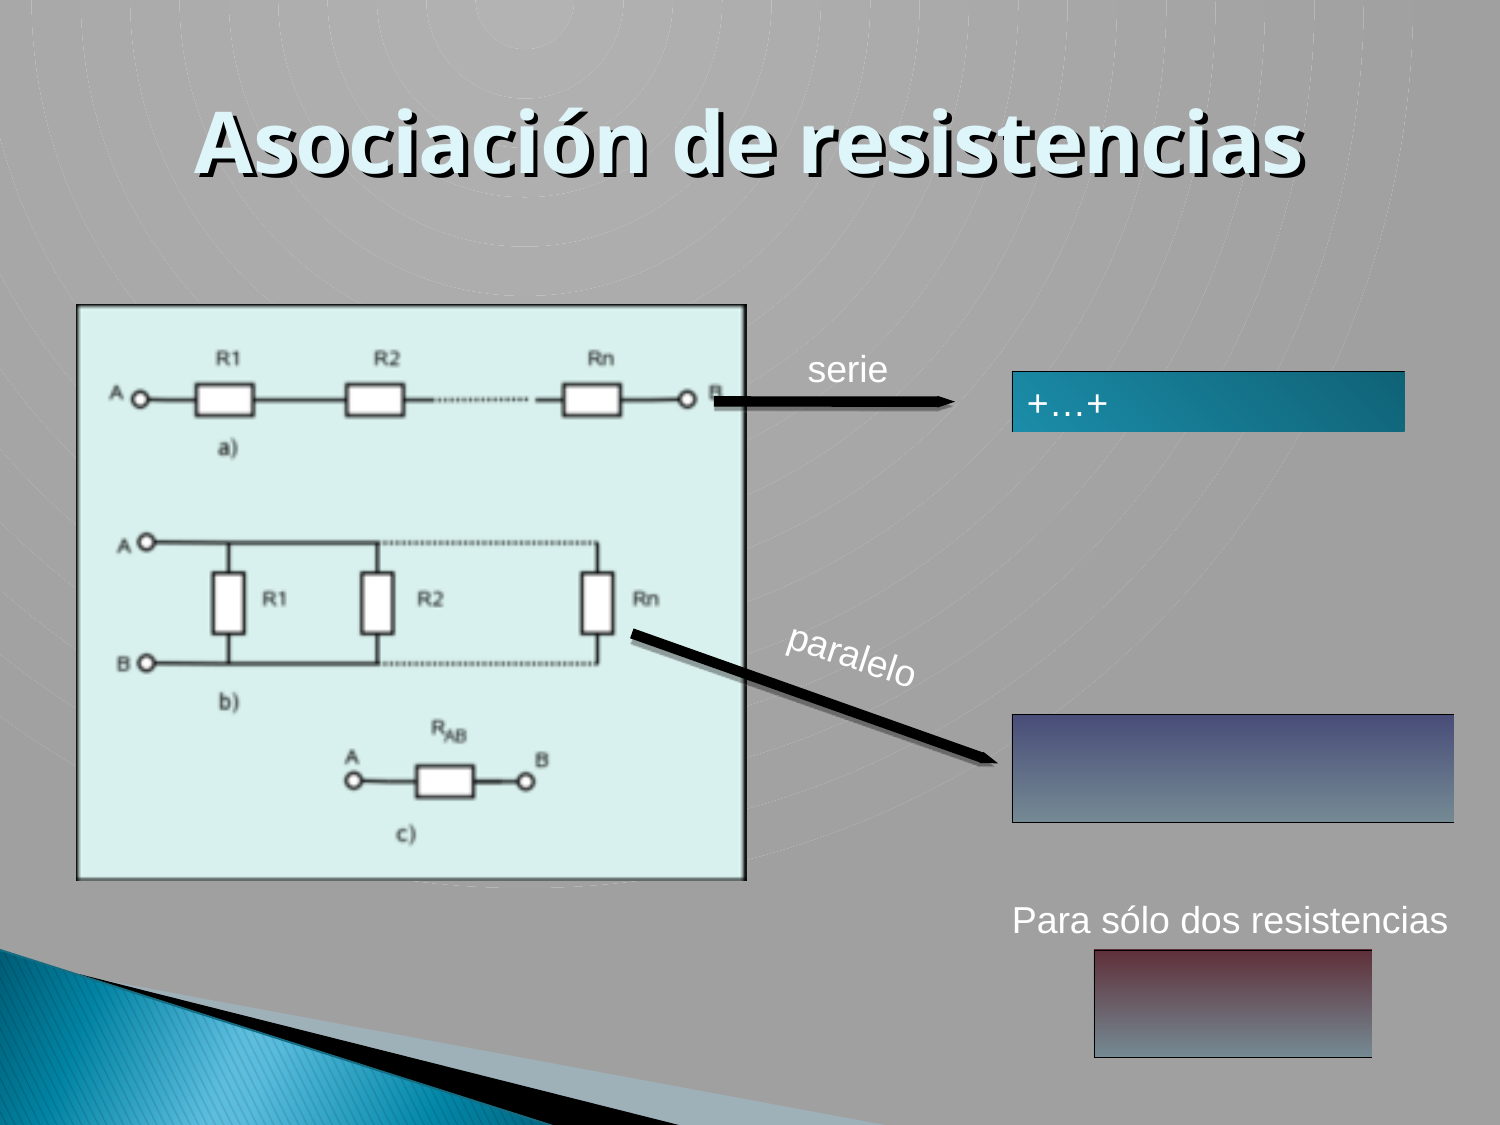

# Asociación de resistencias
serie
+…+
paralelo
Para sólo dos resistencias